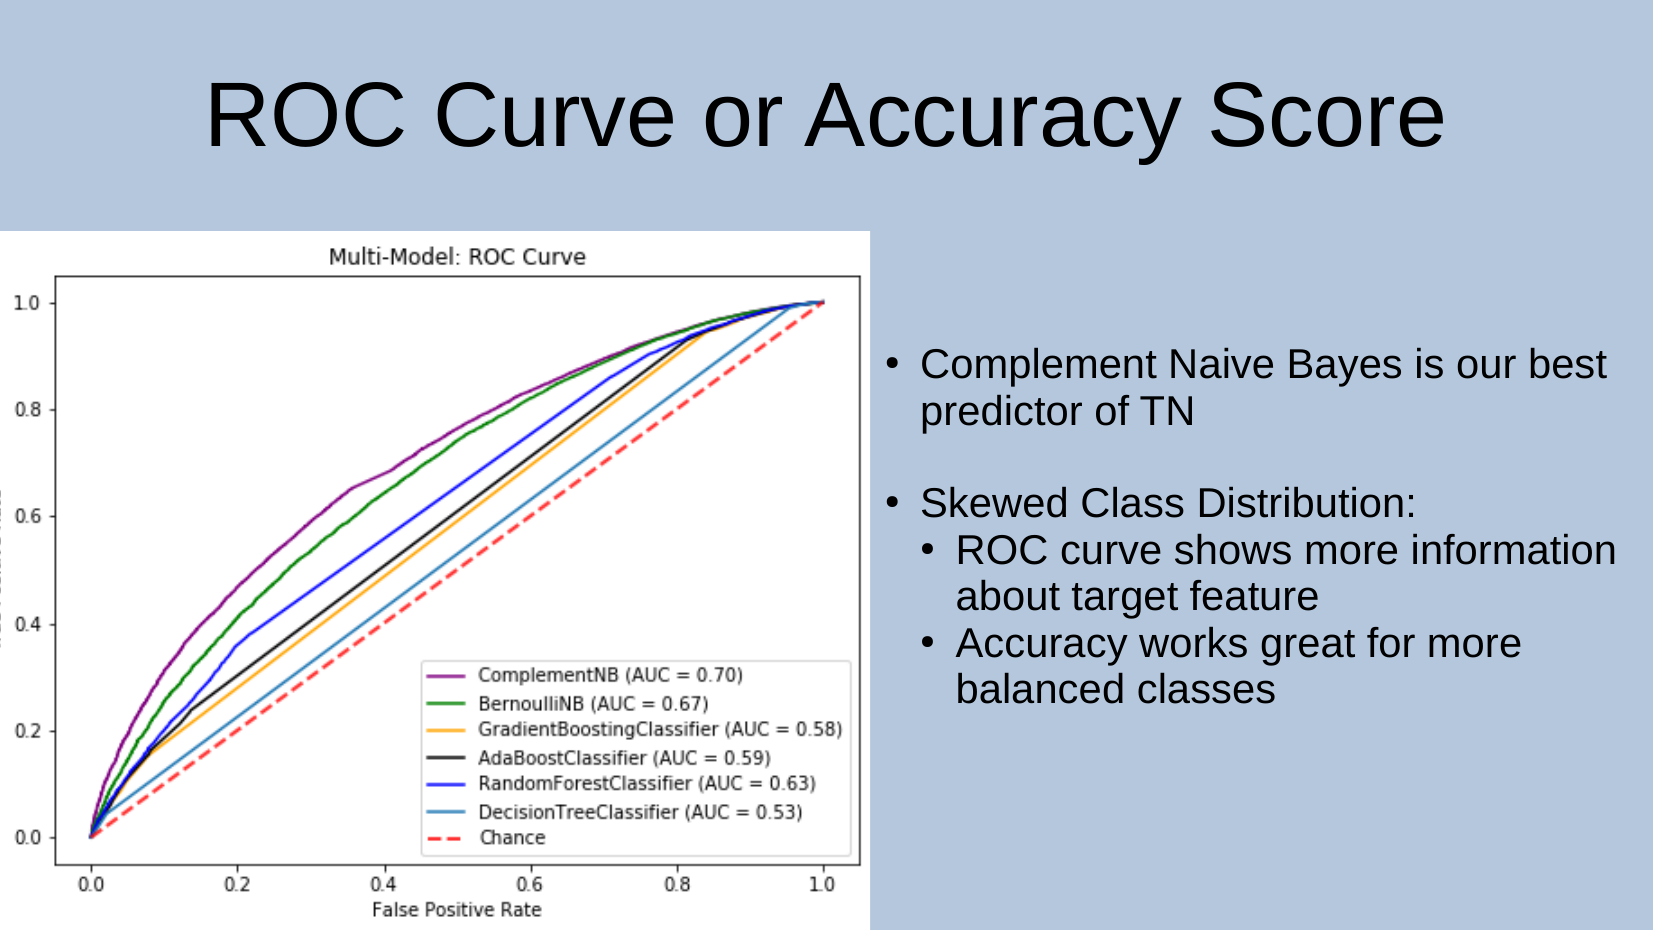

# ROC Curve or Accuracy Score
Complement Naive Bayes is our best predictor of TN
Skewed Class Distribution:
ROC curve shows more information about target feature
Accuracy works great for more balanced classes